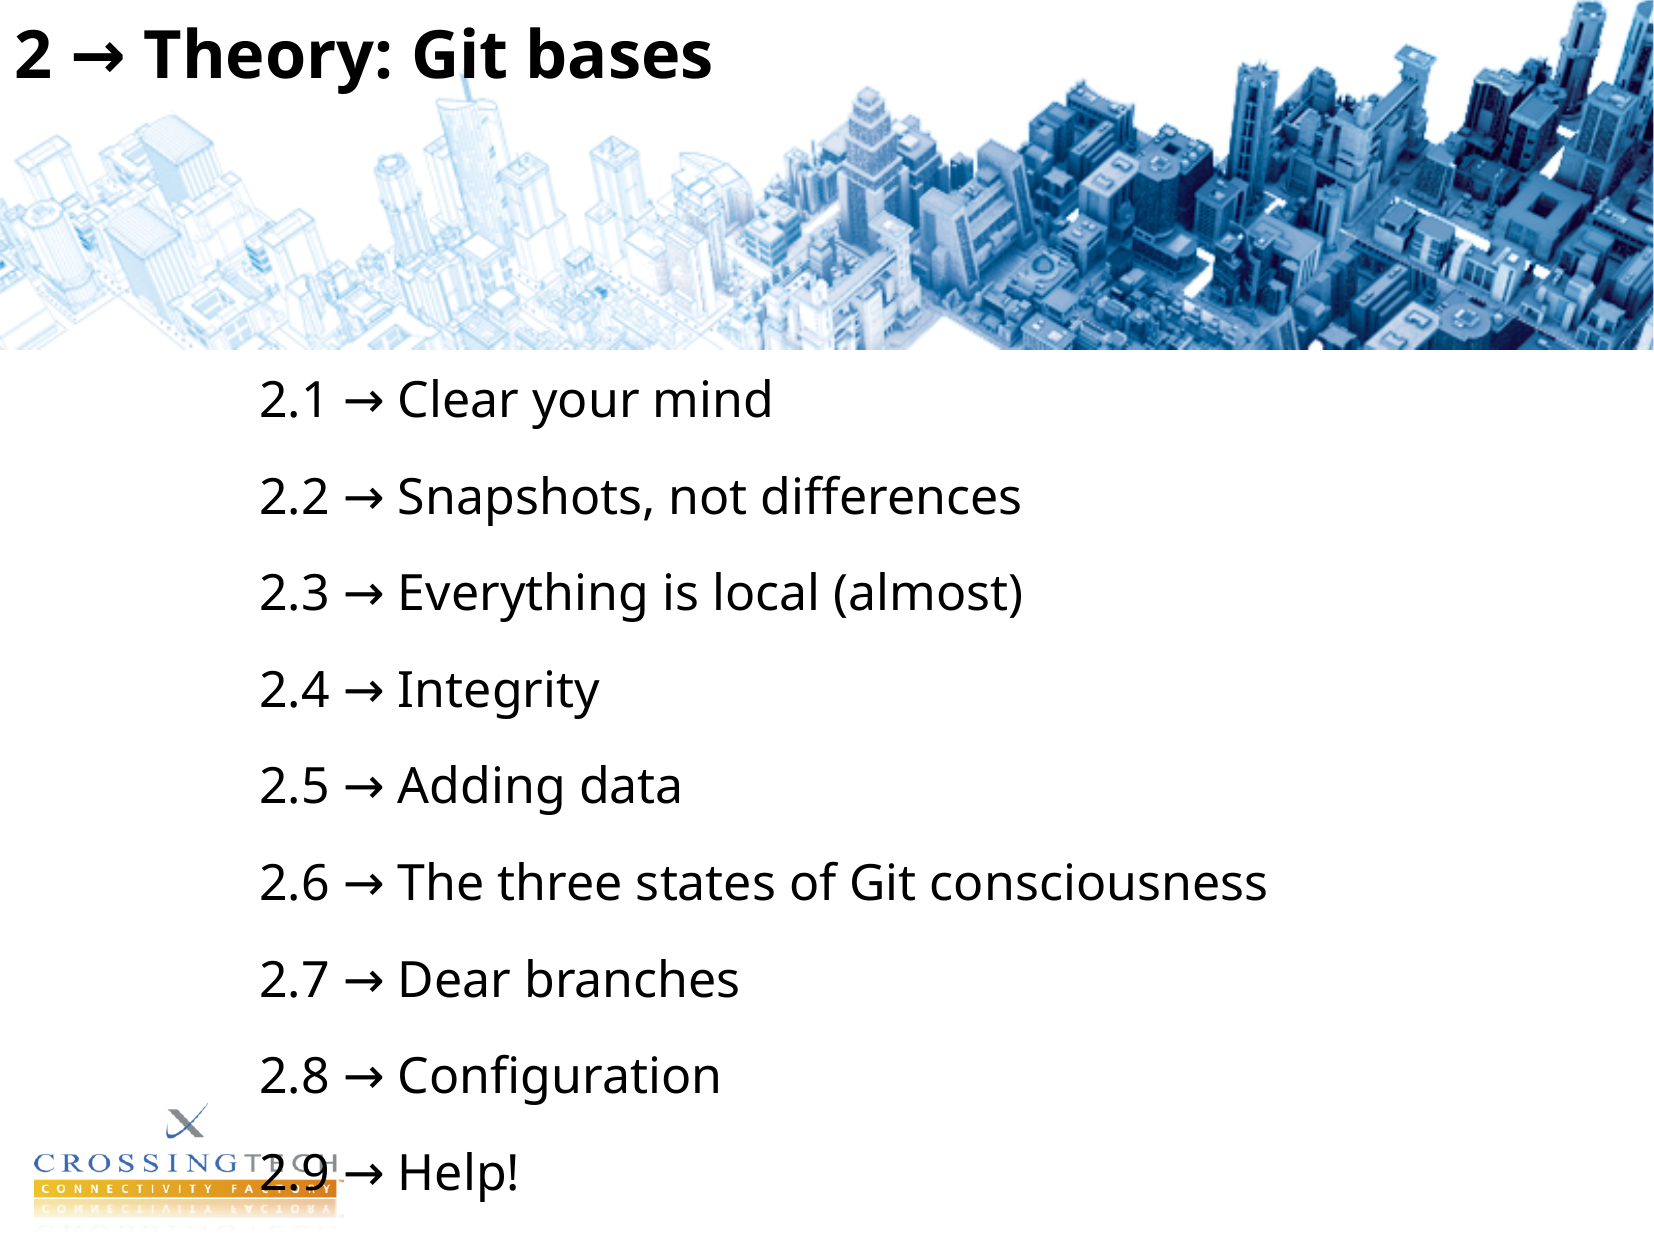

2 → Theory: Git bases
2.1 → Clear your mind
2.2 → Snapshots, not differences
2.3 → Everything is local (almost)
2.4 → Integrity
2.5 → Adding data
2.6 → The three states of Git consciousness
2.7 → Dear branches
2.8 → Configuration
2.9 → Help!